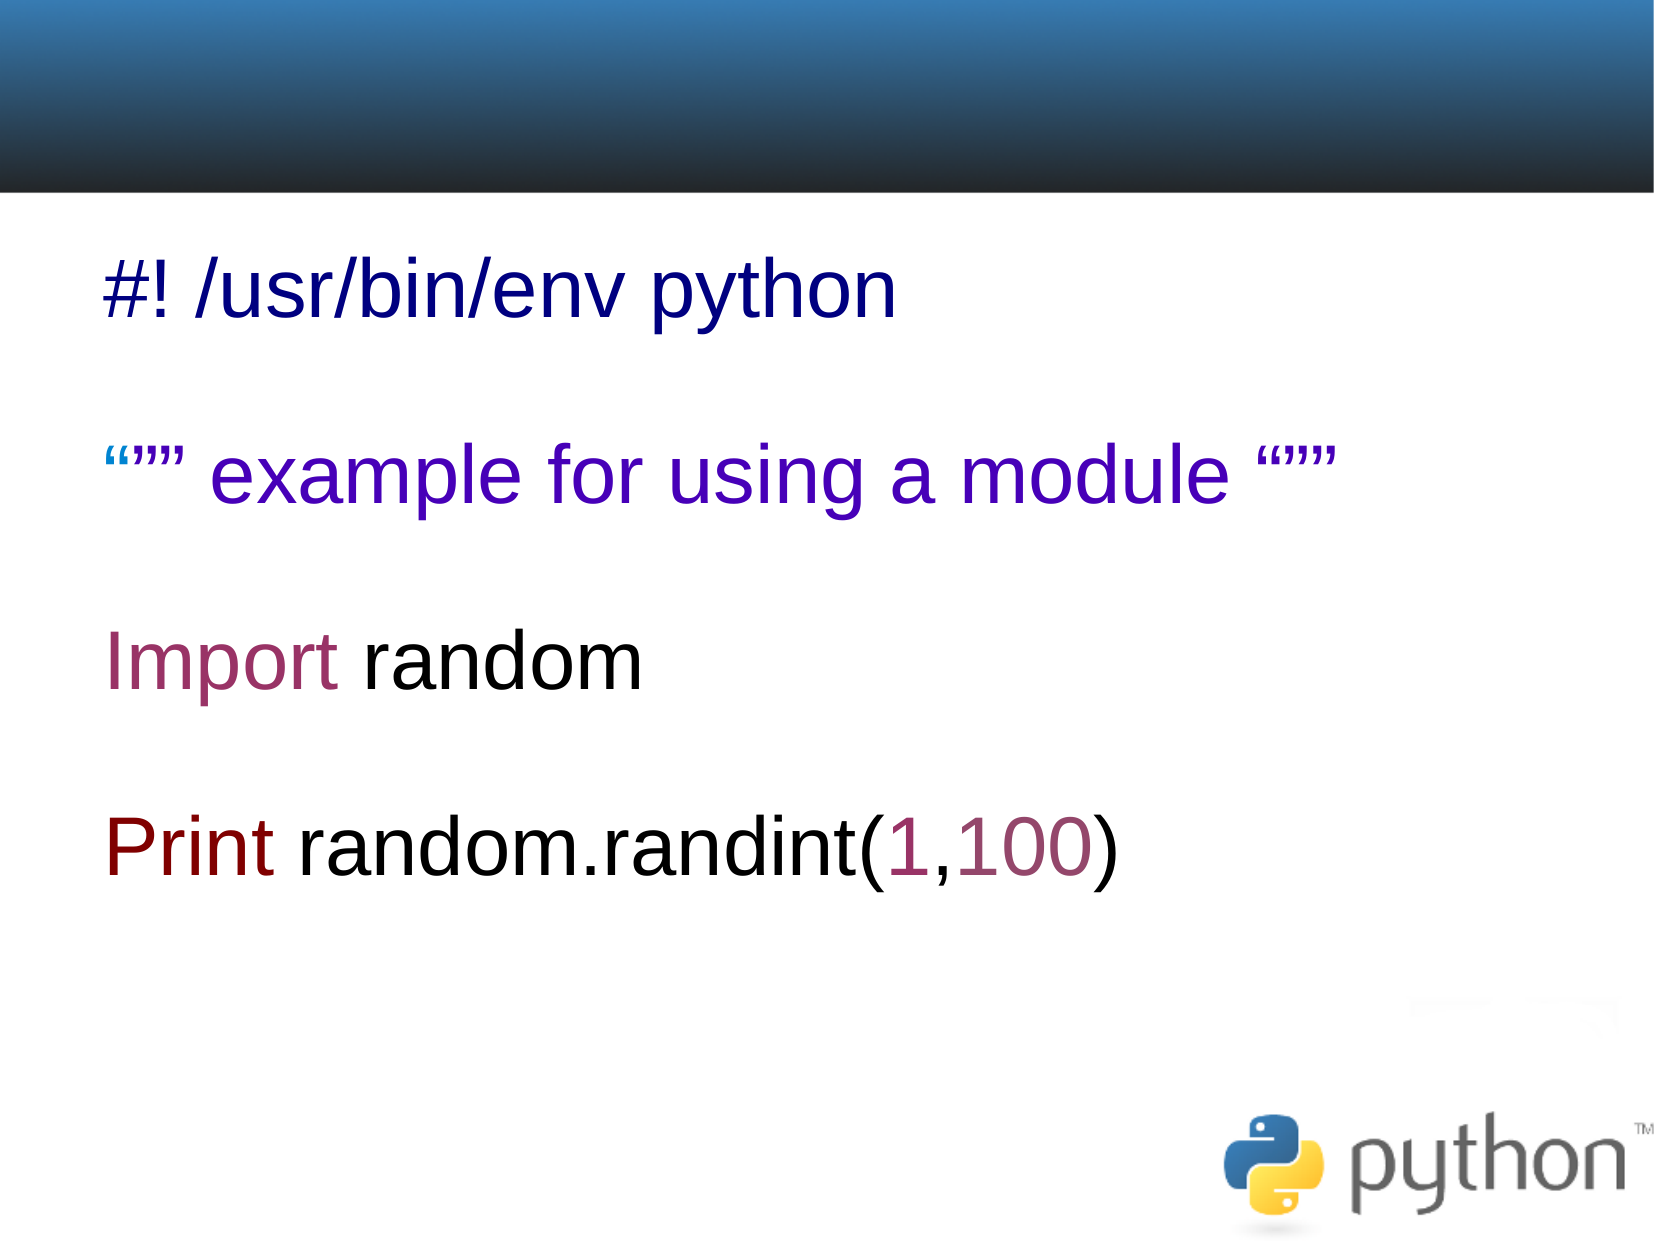

#! /usr/bin/env python
“”” example for using a module “””
Import random
Print random.randint(1,100)